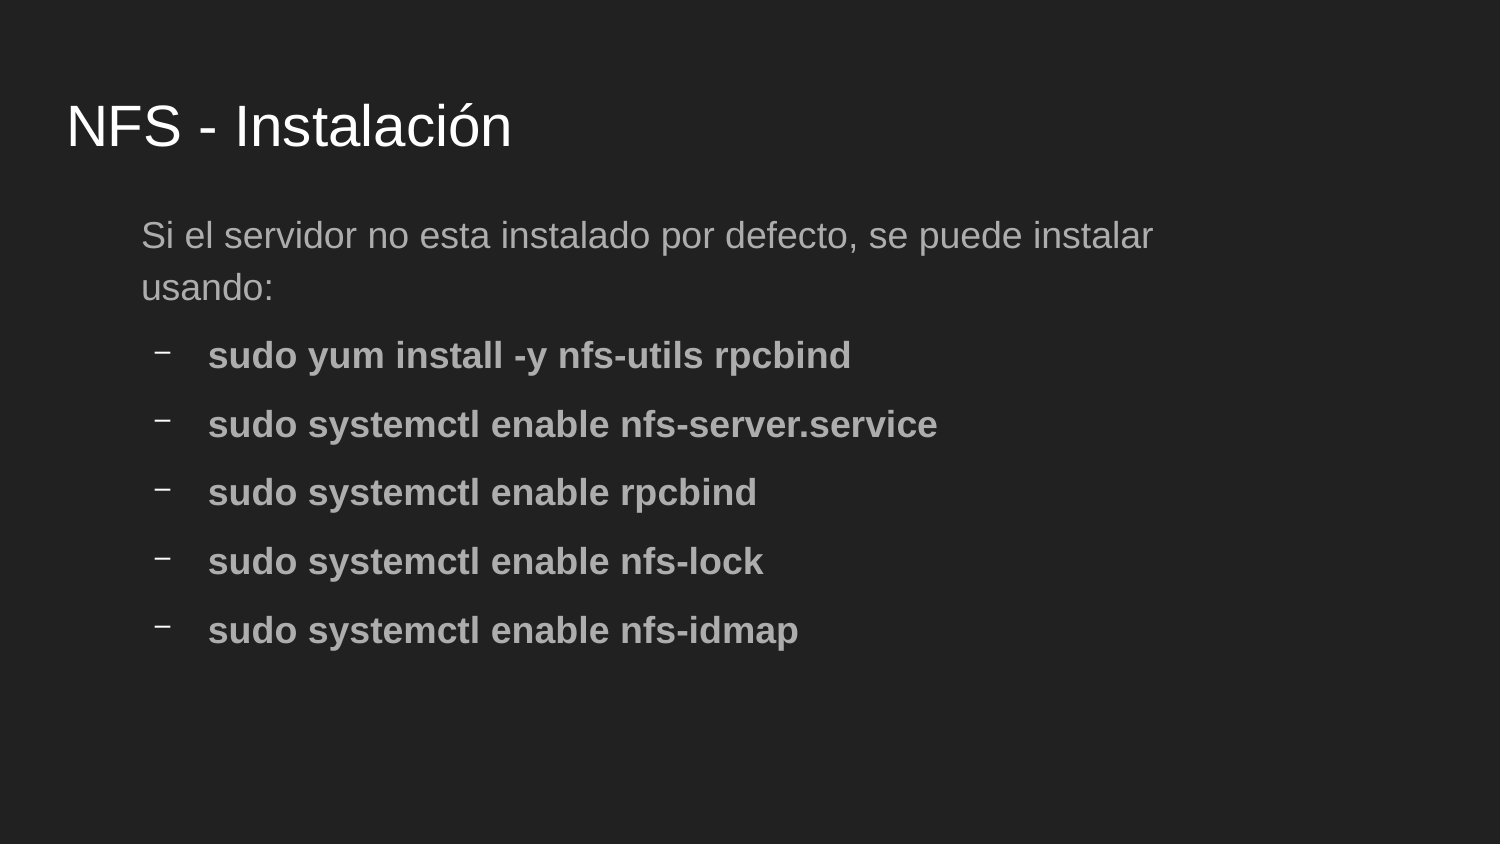

# NFS - Instalación
Si el servidor no esta instalado por defecto, se puede instalar usando:
sudo yum install -y nfs-utils rpcbind
sudo systemctl enable nfs-server.service
sudo systemctl enable rpcbind
sudo systemctl enable nfs-lock
sudo systemctl enable nfs-idmap